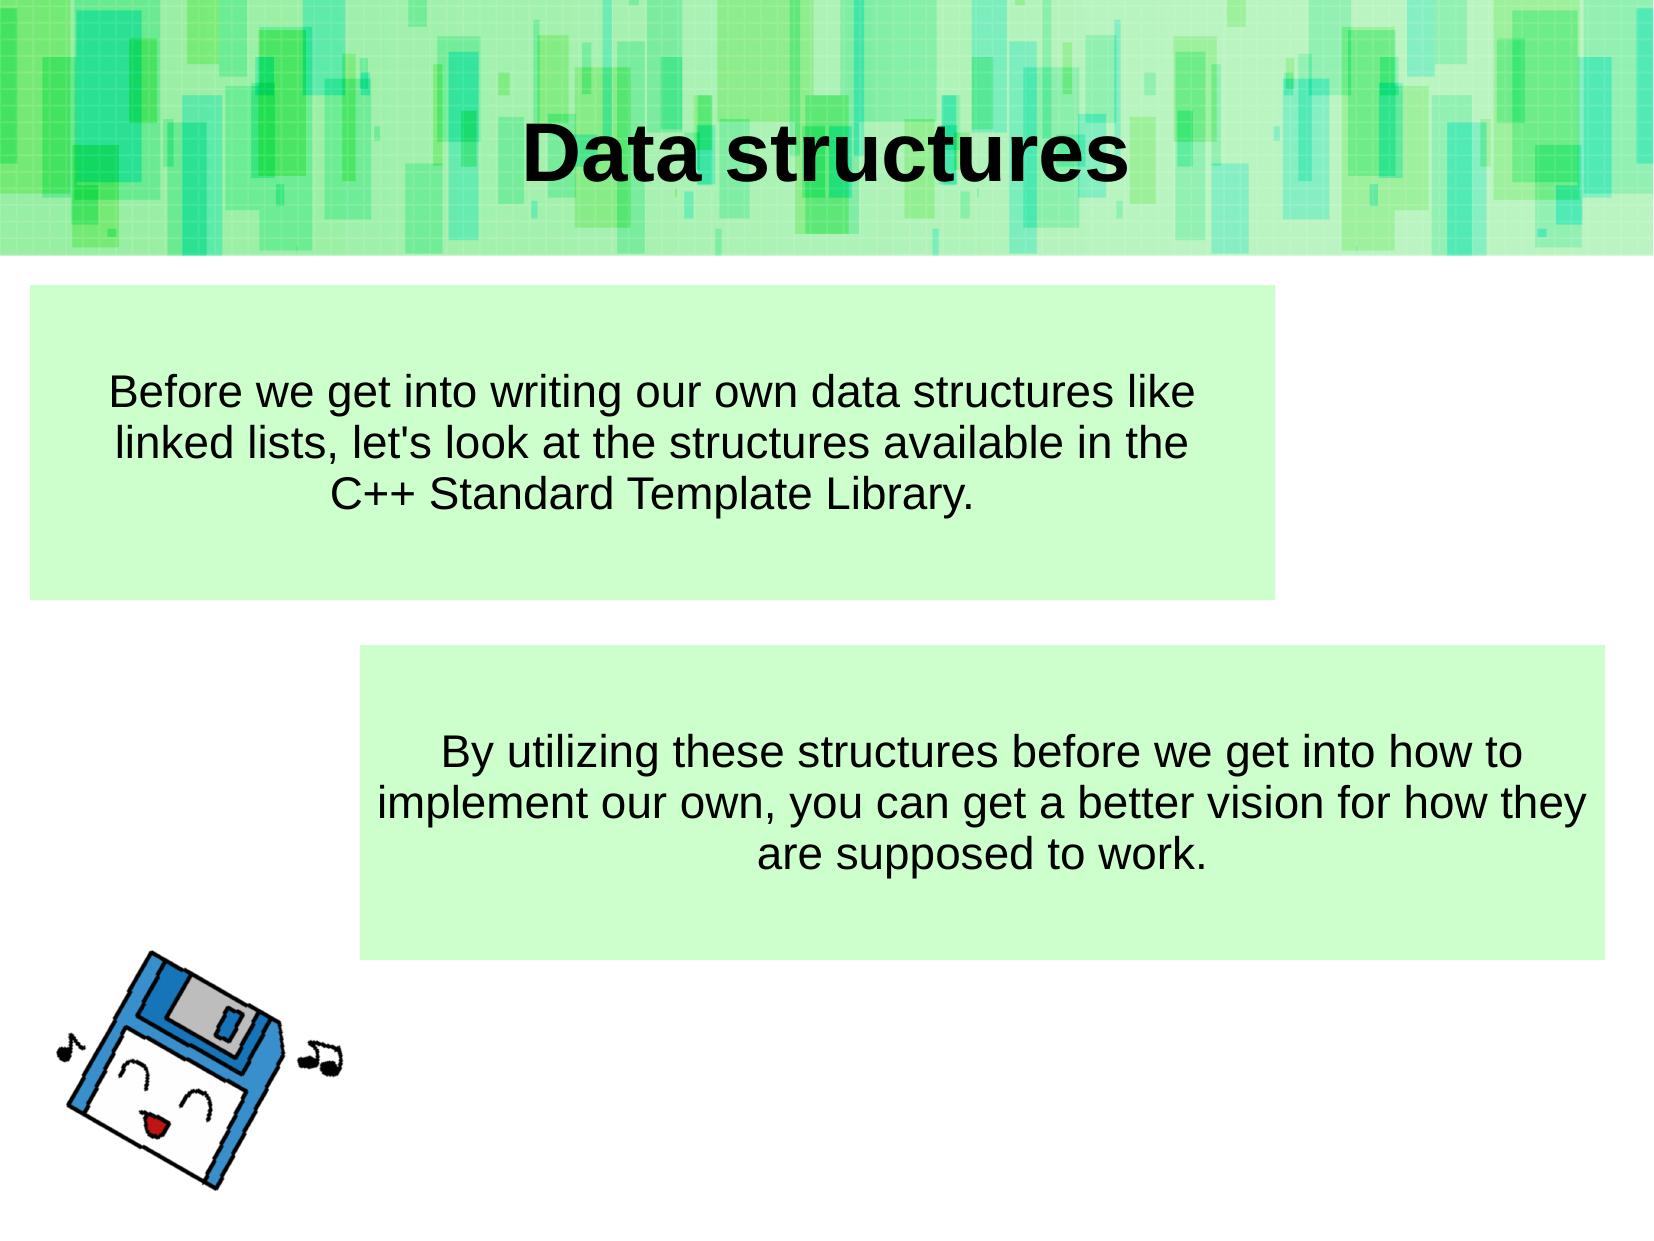

# Data structures
Before we get into writing our own data structures like linked lists, let's look at the structures available in the
C++ Standard Template Library.
By utilizing these structures before we get into how to implement our own, you can get a better vision for how they are supposed to work.